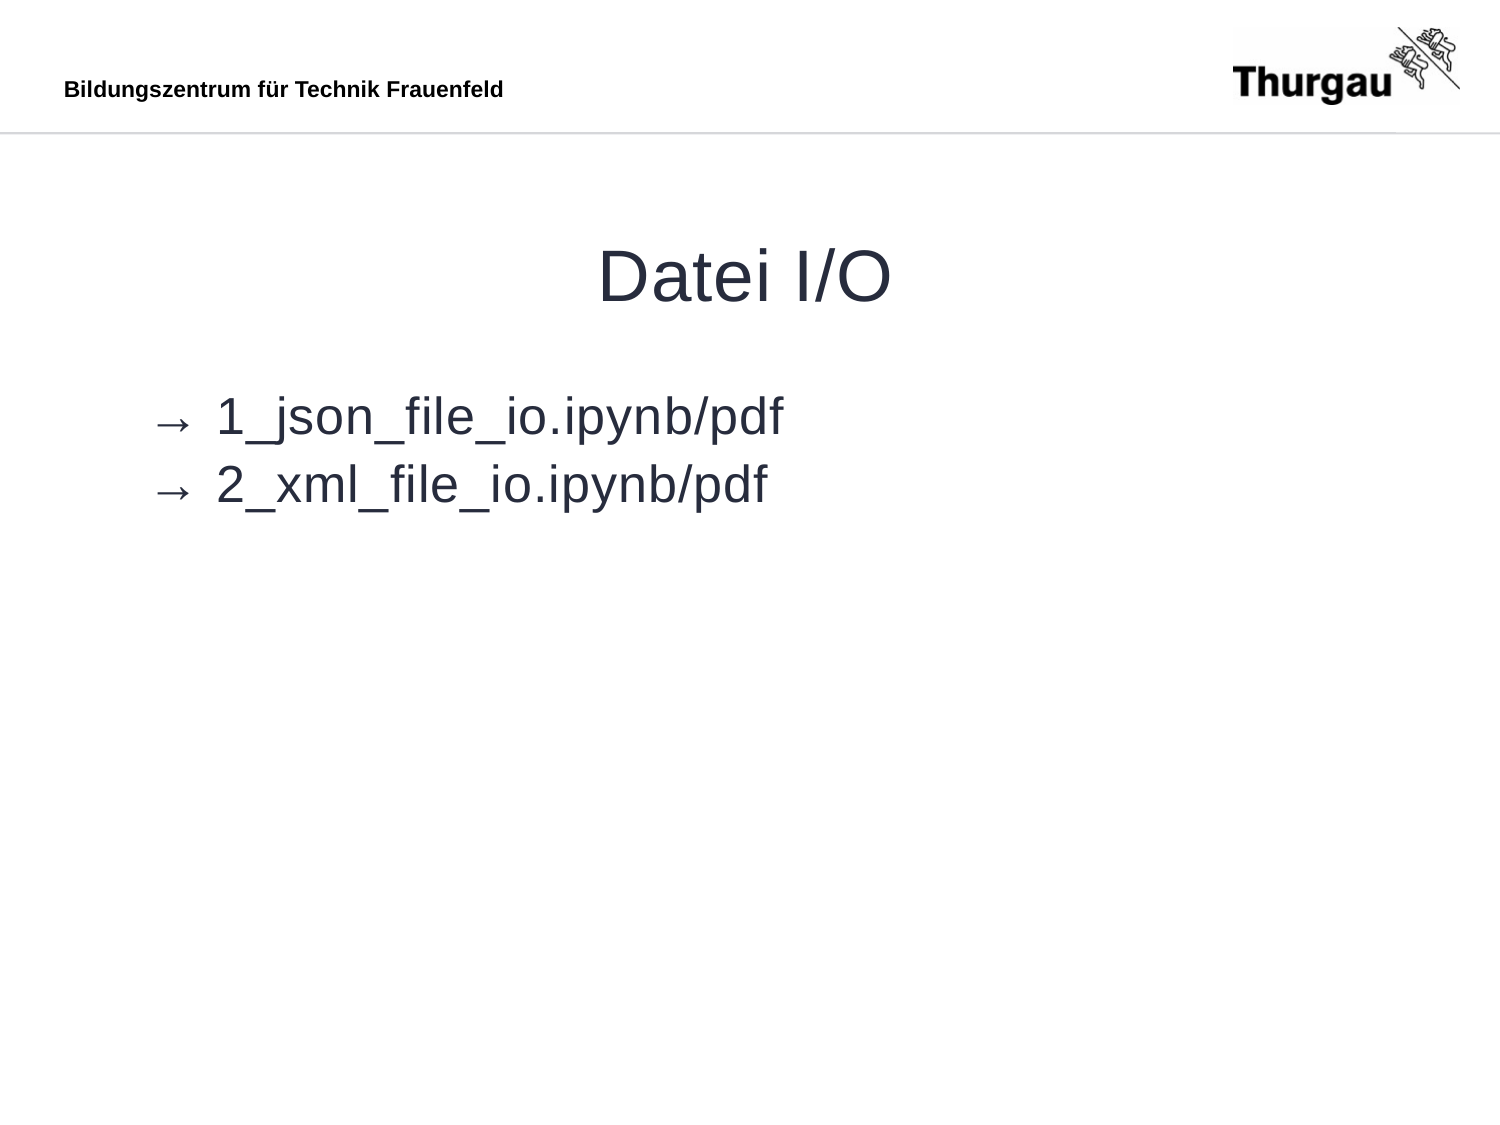

Bildungszentrum für Technik Frauenfeld
Datei I/O
→ 1_json_file_io.ipynb/pdf
→ 2_xml_file_io.ipynb/pdf